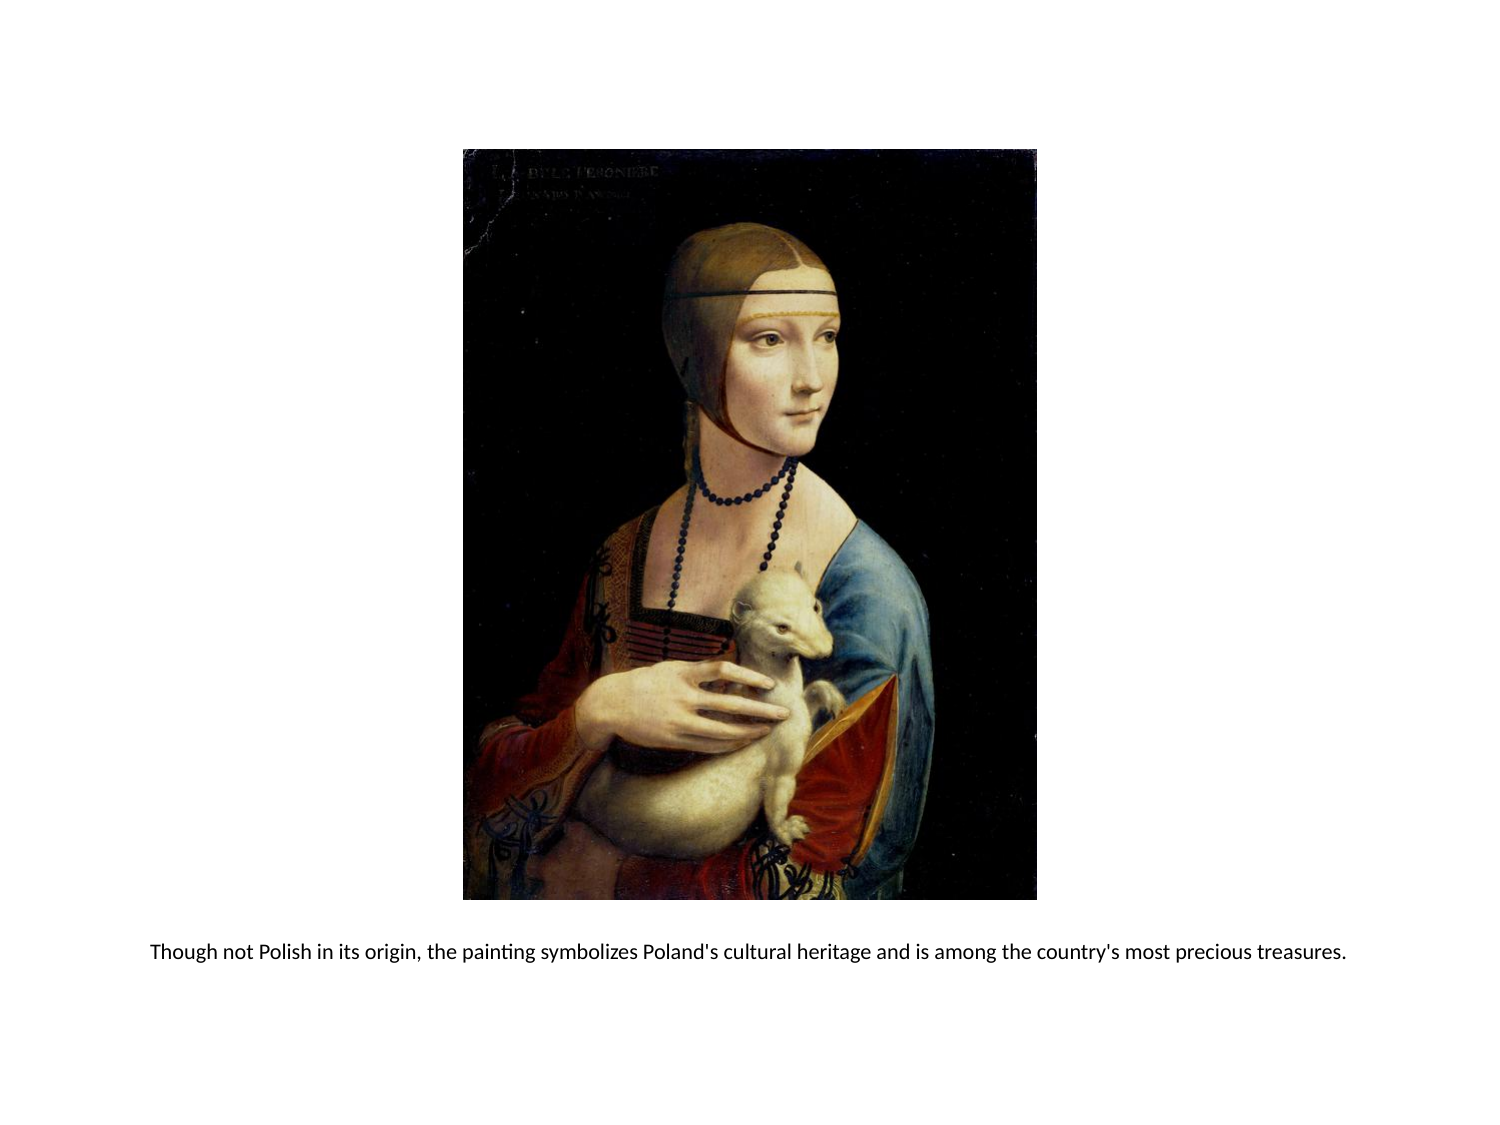

Though not Polish in its origin, the painting symbolizes Poland's cultural heritage and is among the country's most precious treasures.